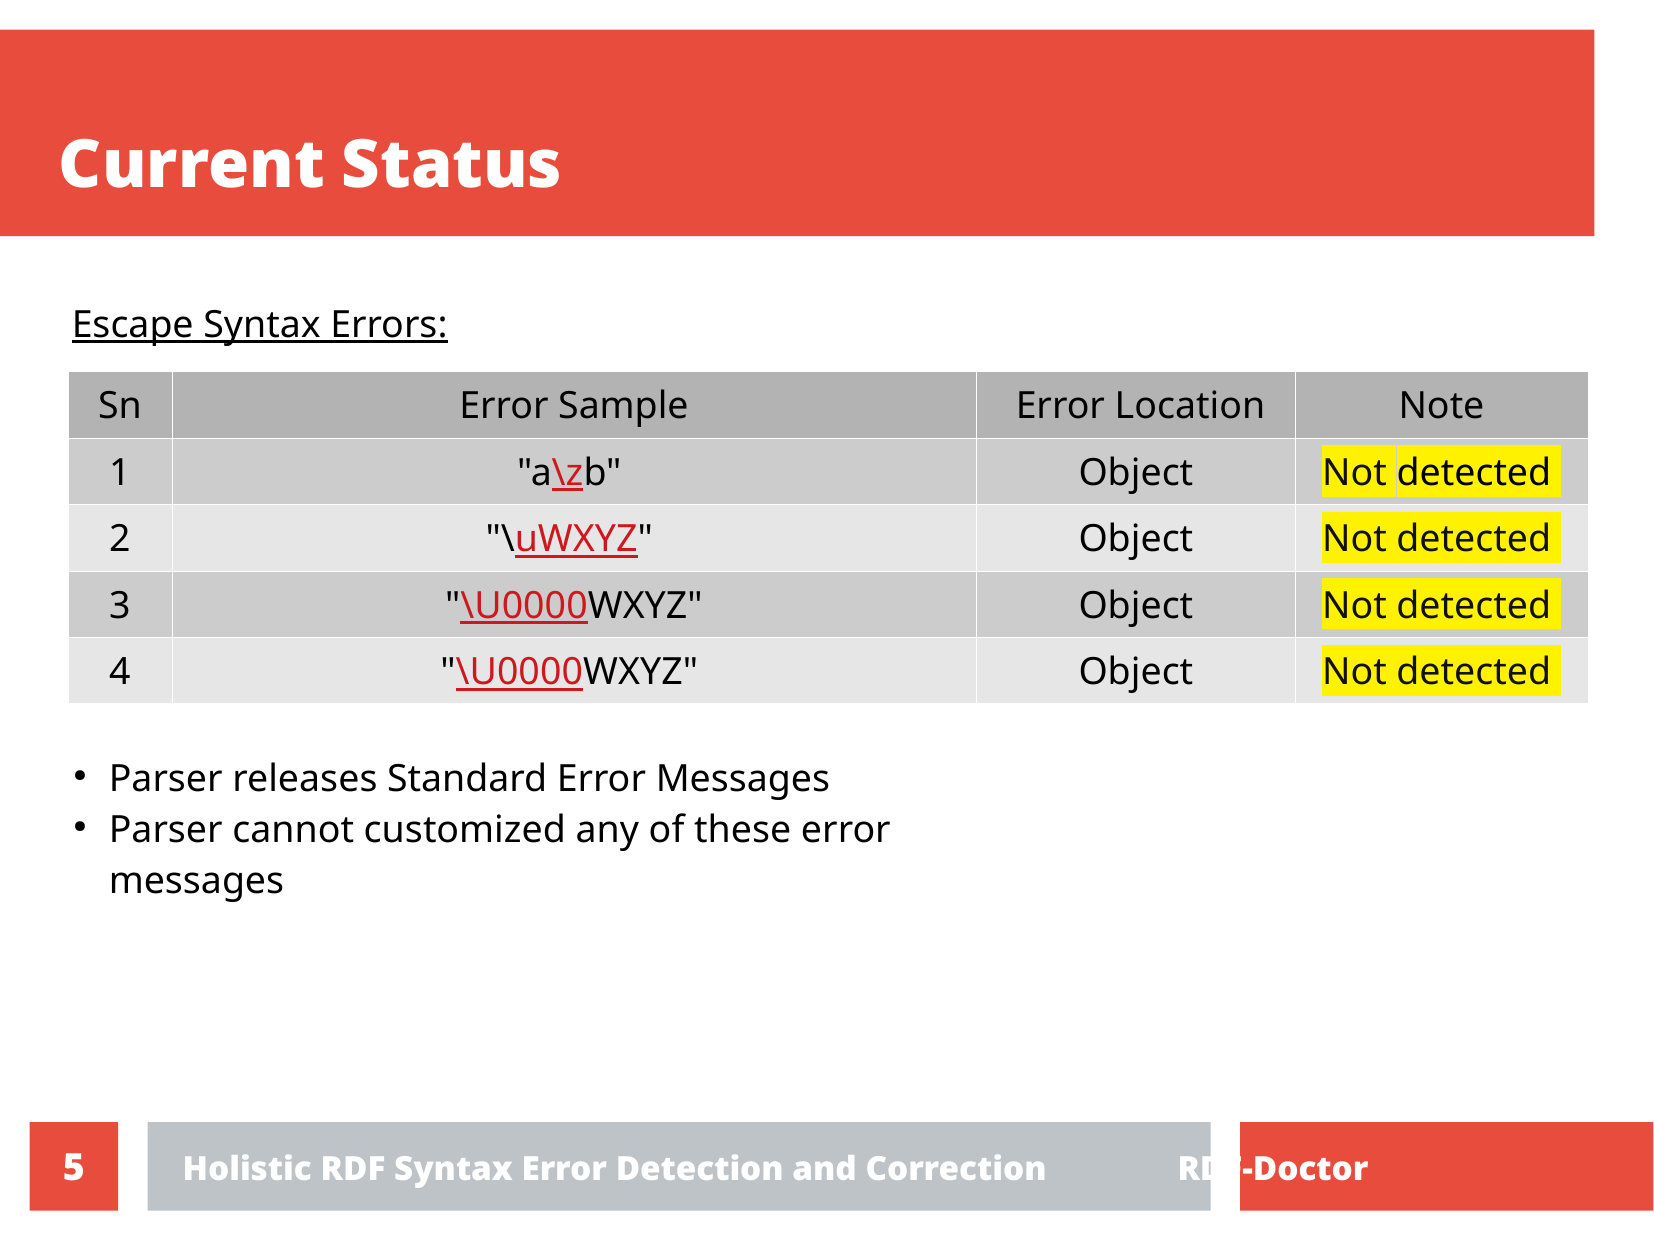

# Current Status
Escape Syntax Errors:
| Sn | Error Sample | Error Location | Note |
| --- | --- | --- | --- |
| 1 | "a\zb" | Object | Not detected |
| 2 | "\uWXYZ" | Object | Not detected |
| 3 | "\U0000WXYZ" | Object | Not detected |
| 4 | "\U0000WXYZ" | Object | Not detected |
Parser releases Standard Error Messages
Parser cannot customized any of these error messages
5
Holistic RDF Syntax Error Detection and Correction RDF-Doctor